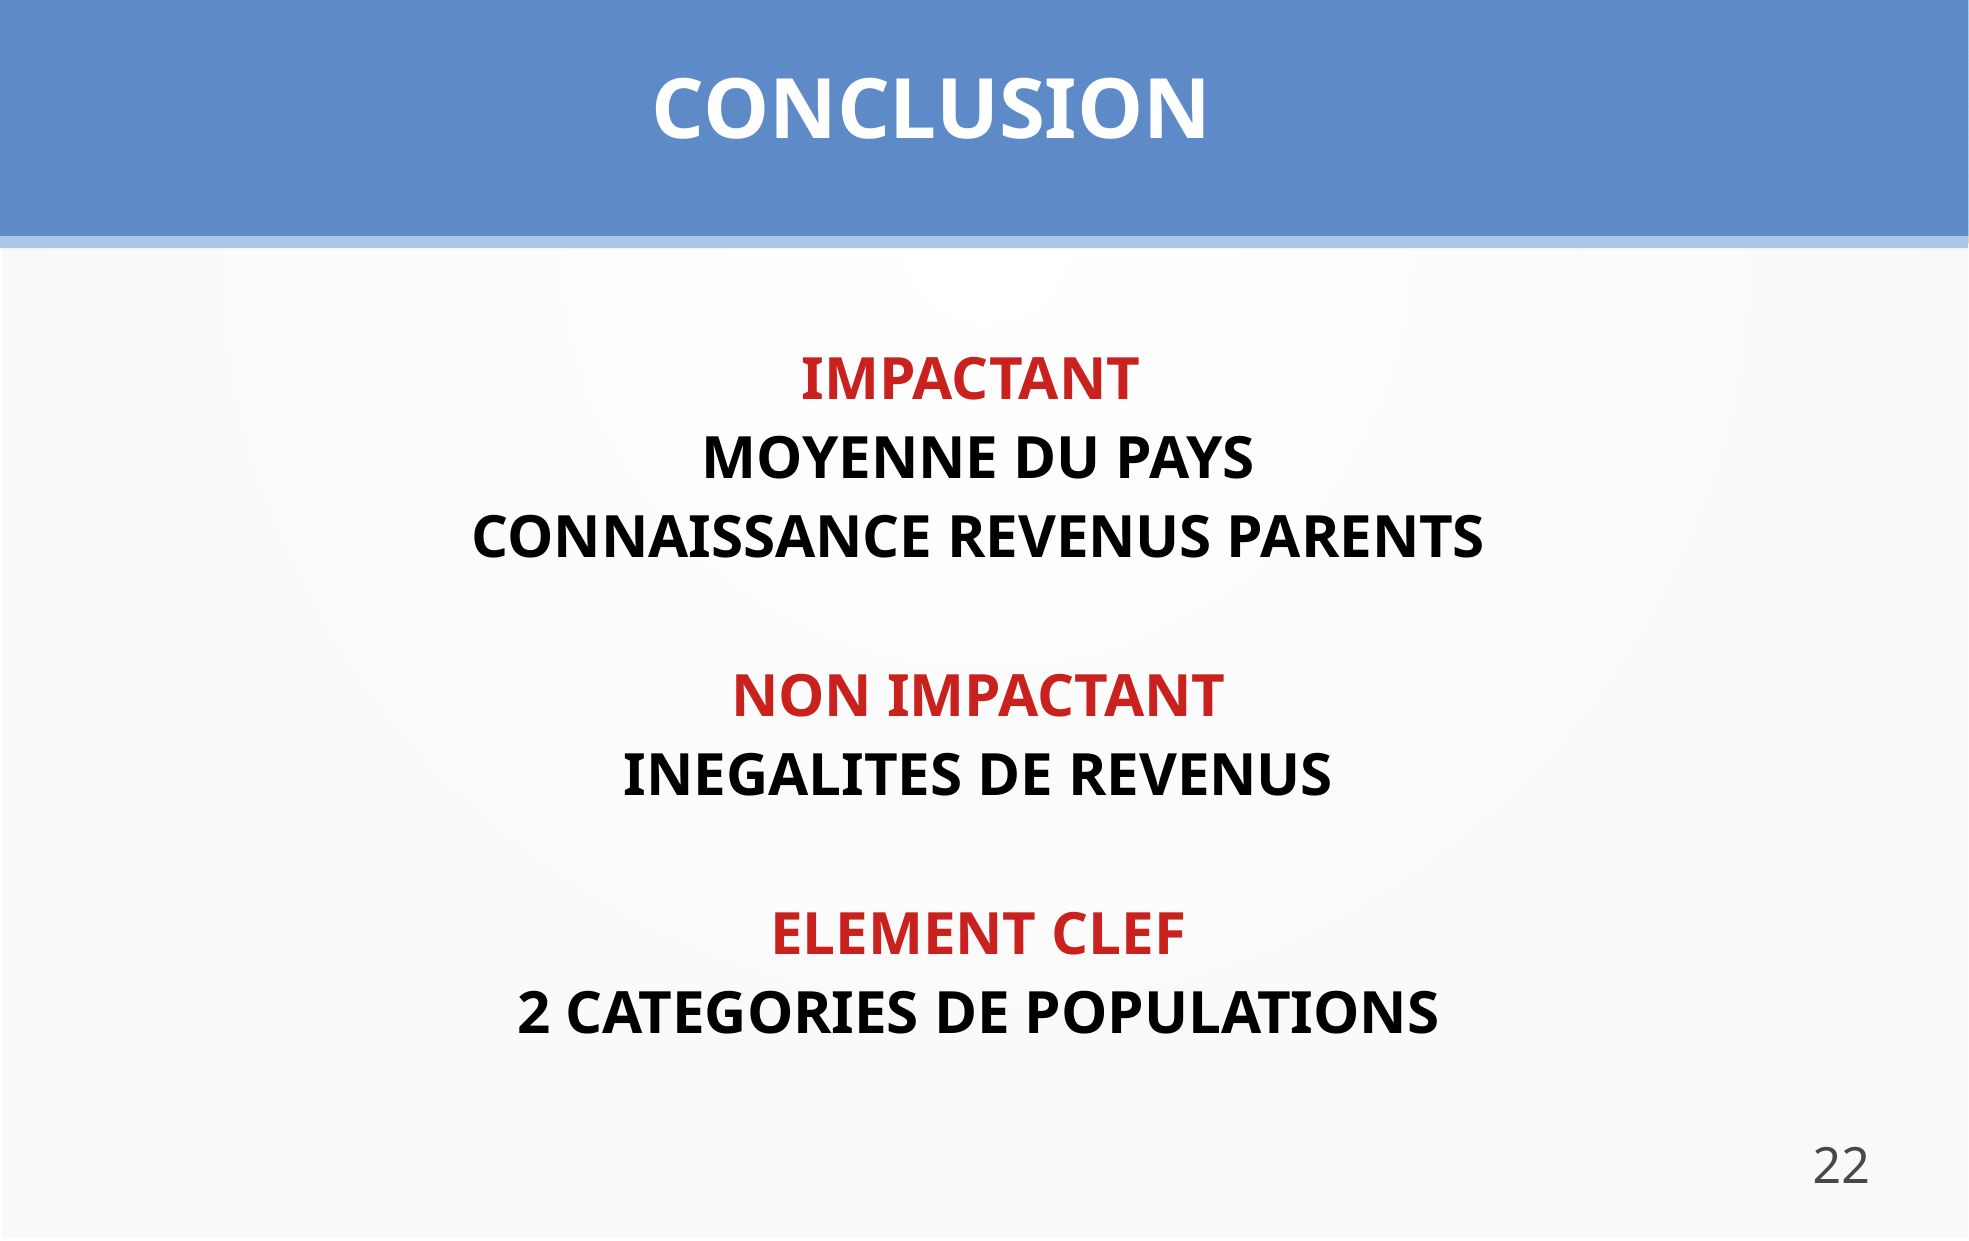

# CONCLUSION
IMPACTANT
MOYENNE DU PAYS
CONNAISSANCE REVENUS PARENTS
NON IMPACTANT
INEGALITES DE REVENUS
ELEMENT CLEF
2 CATEGORIES DE POPULATIONS
22